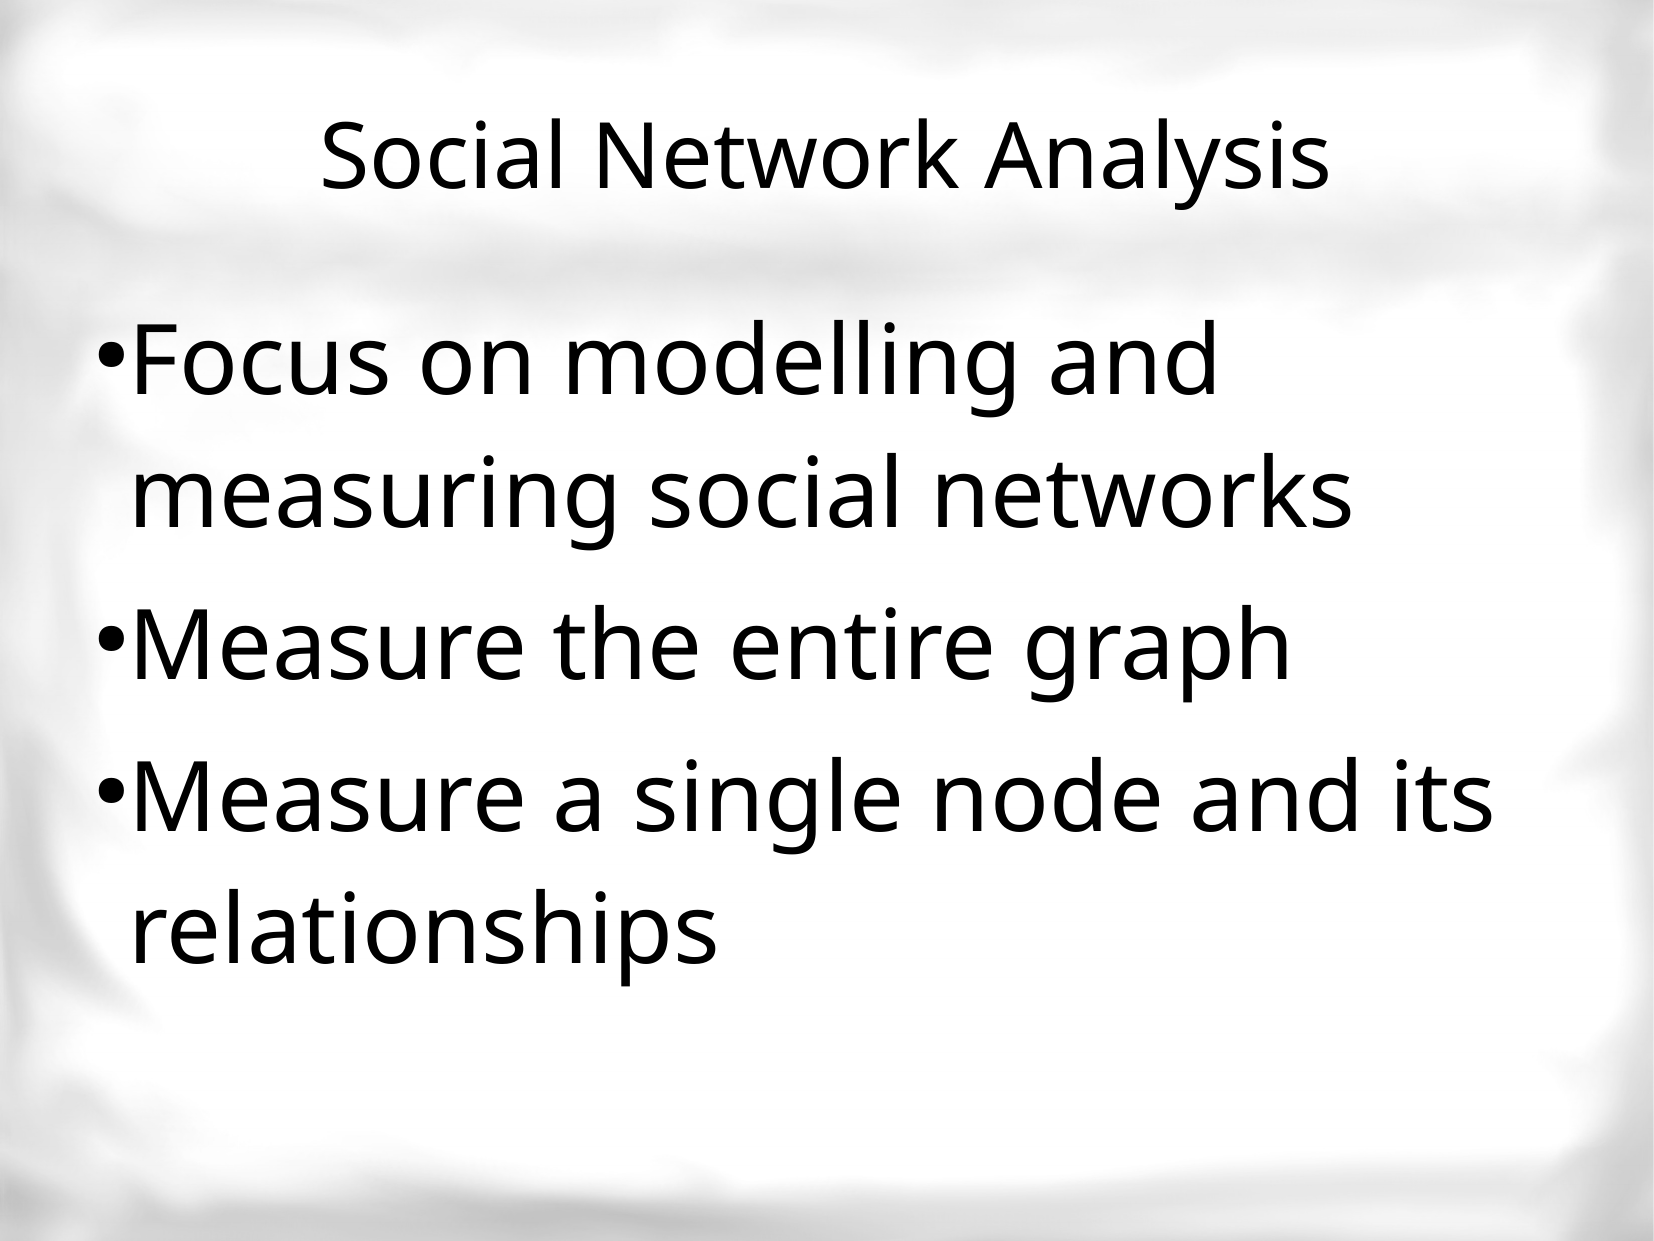

# Social Network Analysis
Focus on modelling and measuring social networks
Measure the entire graph
Measure a single node and its relationships